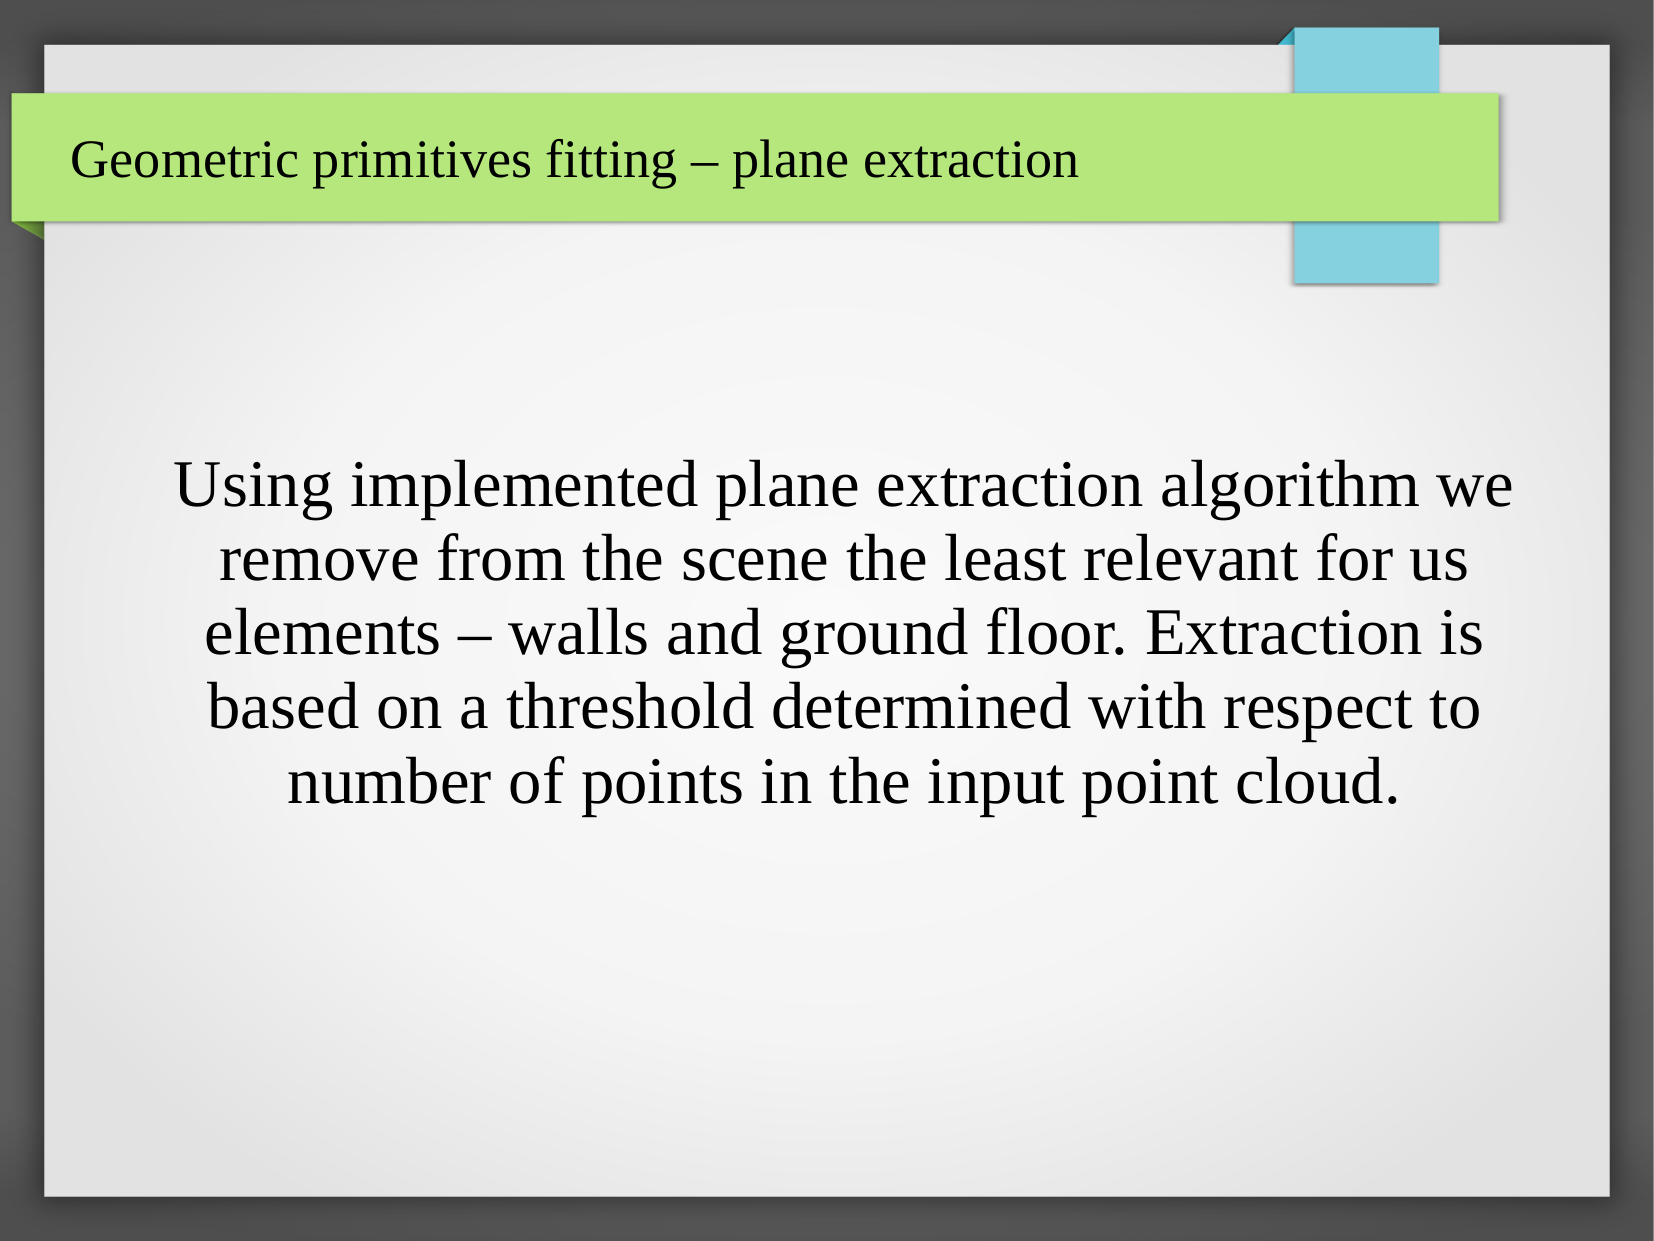

# Geometric primitives fitting – plane extraction
Using implemented plane extraction algorithm we remove from the scene the least relevant for us elements – walls and ground floor. Extraction is based on a threshold determined with respect to number of points in the input point cloud.